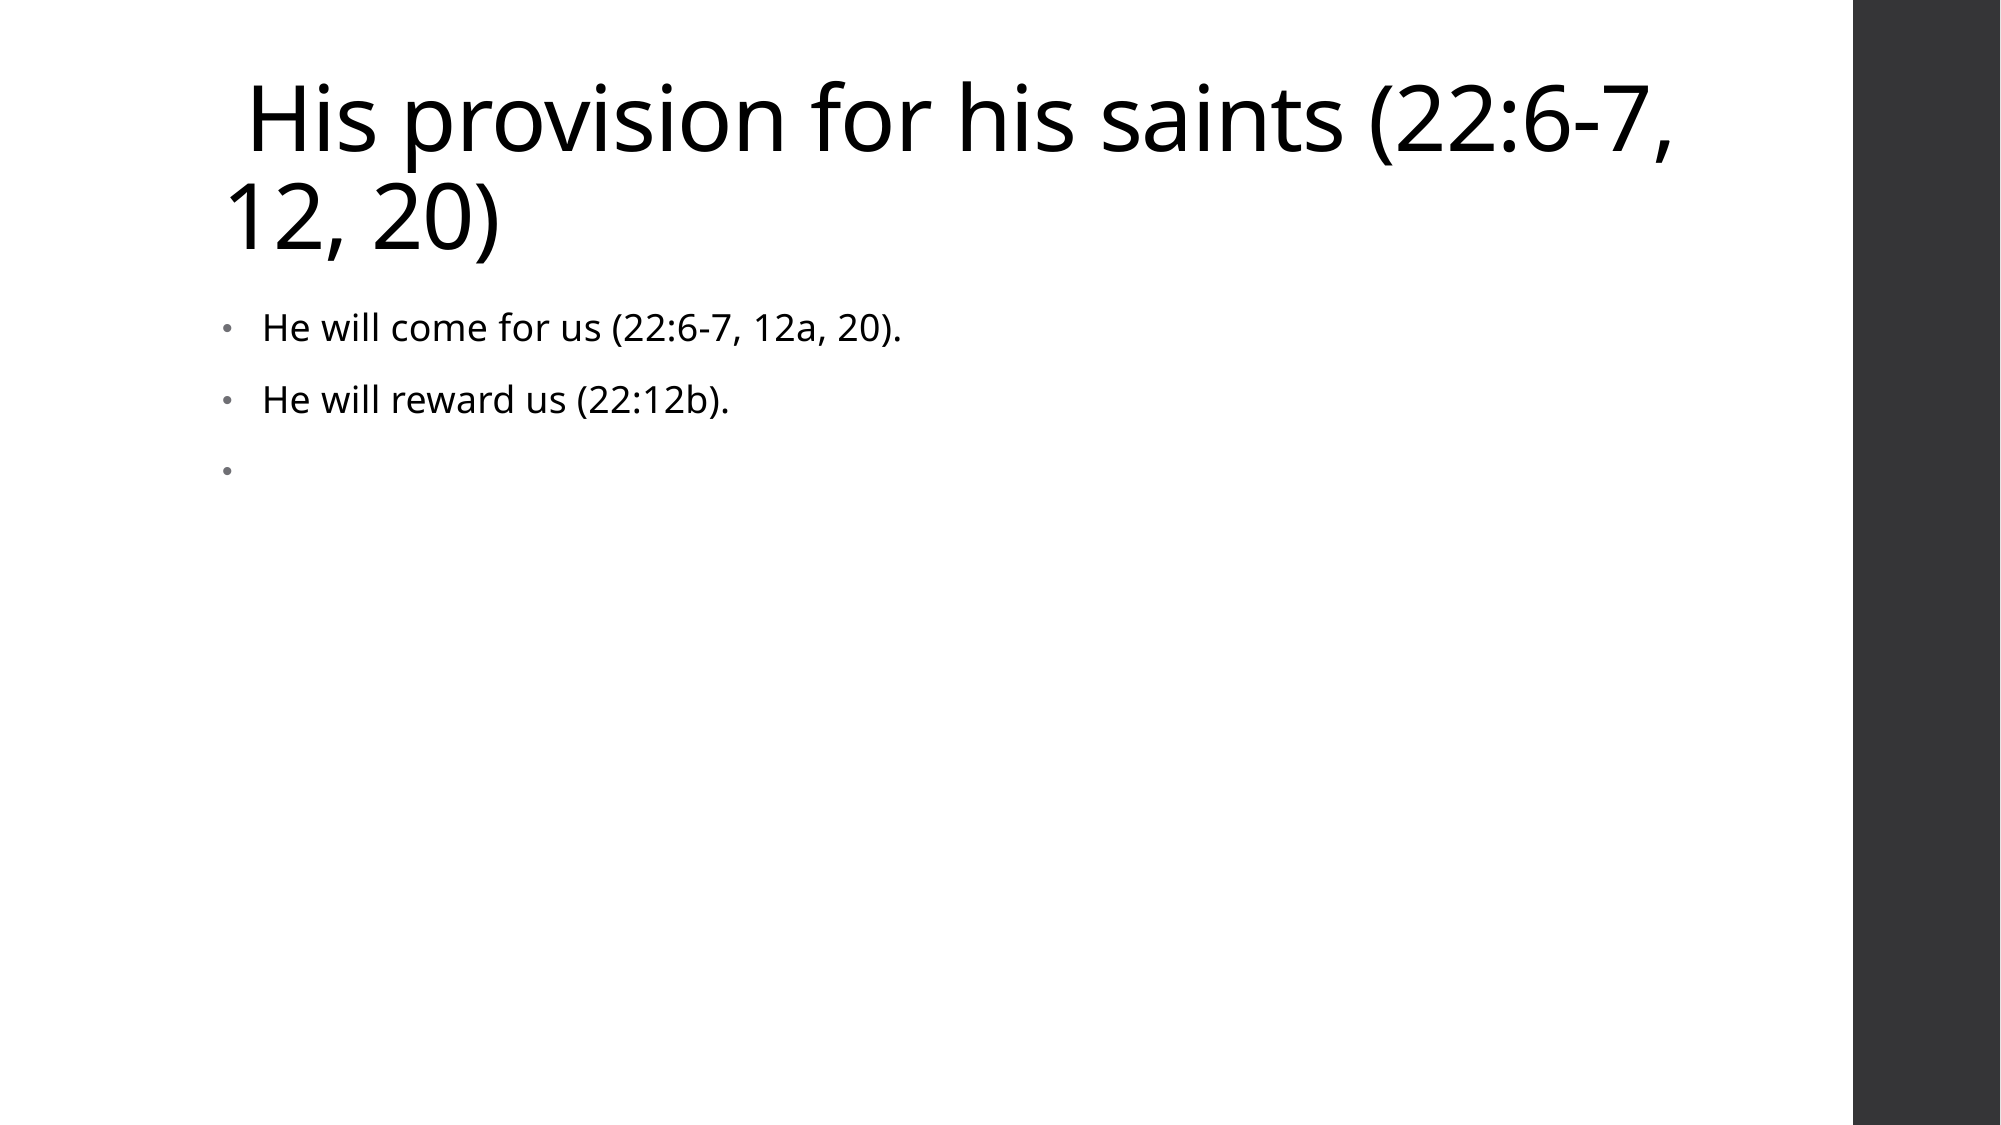

# His provision for his saints (22:6-7, 12, 20)
 He will come for us (22:6-7, 12a, 20).
 He will reward us (22:12b).